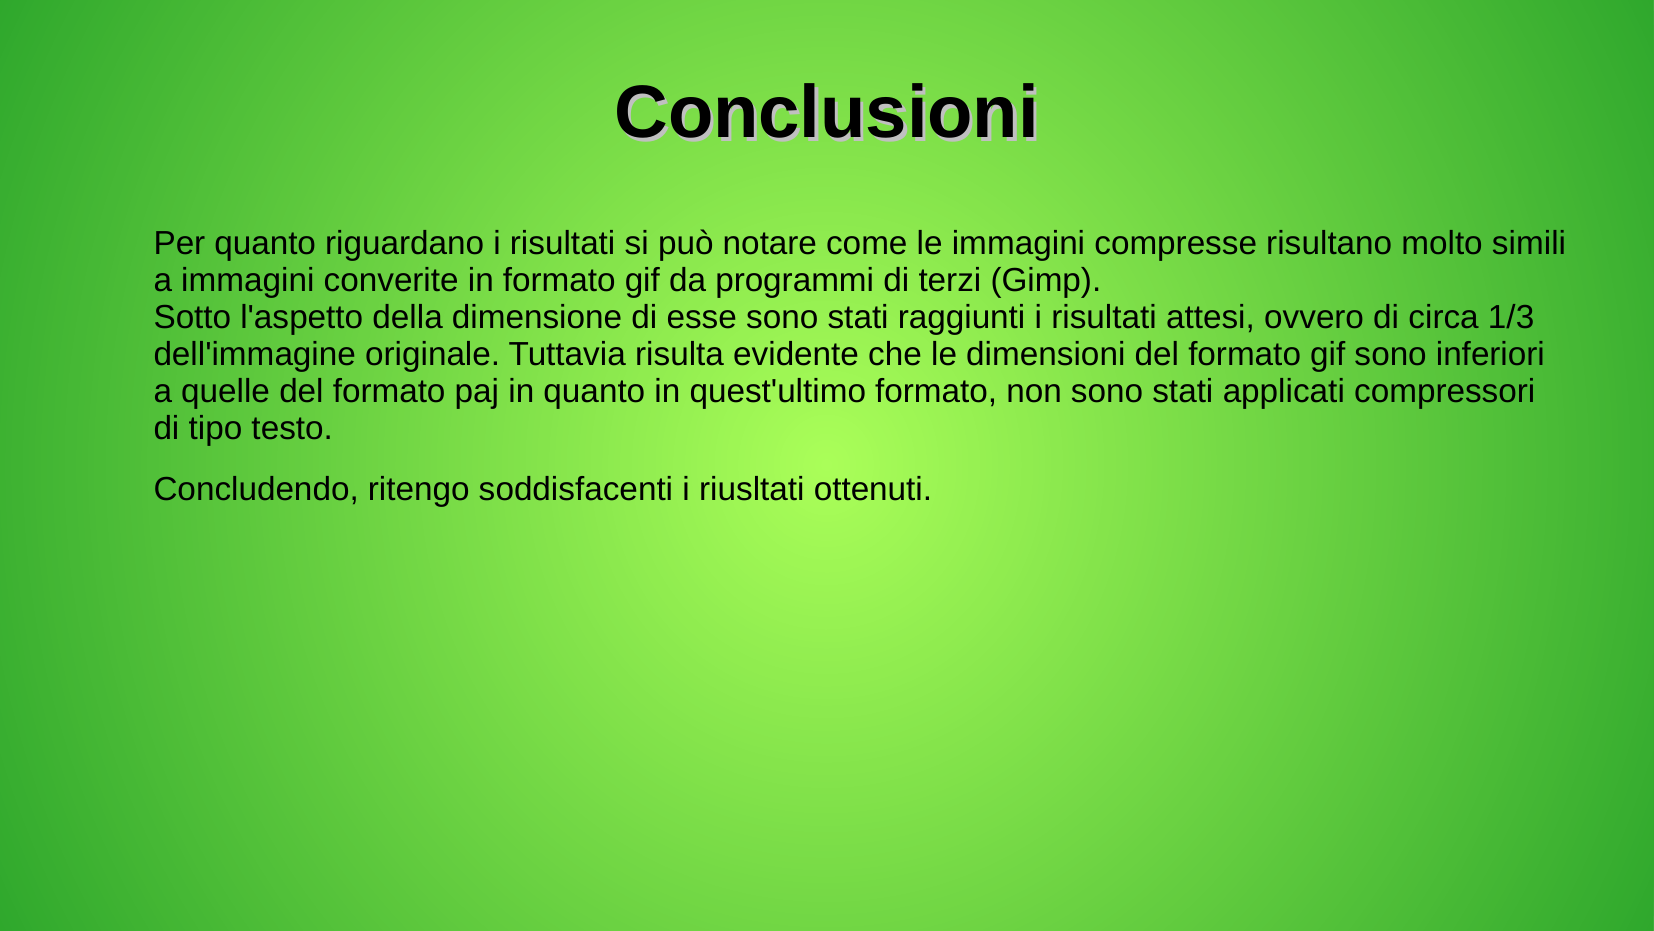

# Conclusioni
Per quanto riguardano i risultati si può notare come le immagini compresse risultano molto simili a immagini converite in formato gif da programmi di terzi (Gimp).
Sotto l'aspetto della dimensione di esse sono stati raggiunti i risultati attesi, ovvero di circa 1/3 dell'immagine originale. Tuttavia risulta evidente che le dimensioni del formato gif sono inferiori a quelle del formato paj in quanto in quest'ultimo formato, non sono stati applicati compressori di tipo testo.
Concludendo, ritengo soddisfacenti i riusltati ottenuti.